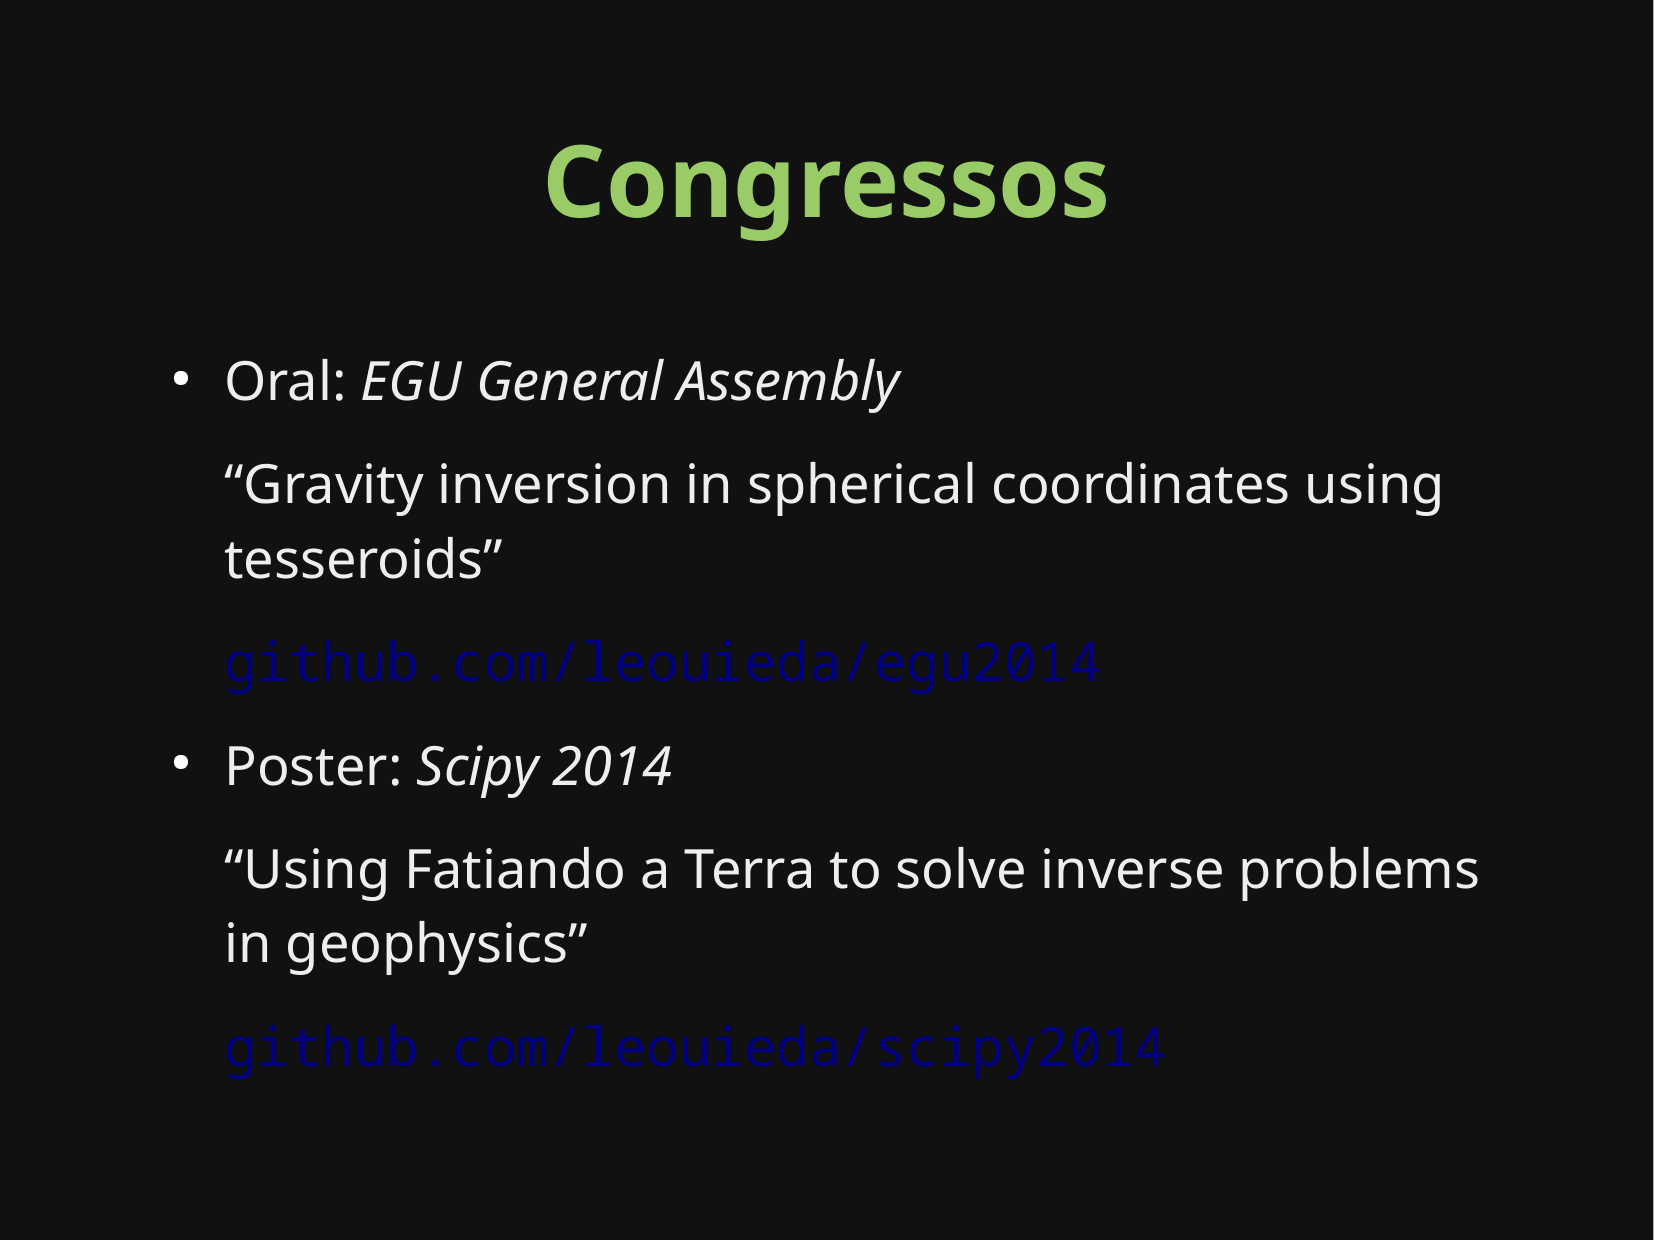

# Congressos
Oral: EGU General Assembly
“Gravity inversion in spherical coordinates using tesseroids”
github.com/leouieda/egu2014
Poster: Scipy 2014
“Using Fatiando a Terra to solve inverse problems in geophysics”
github.com/leouieda/scipy2014